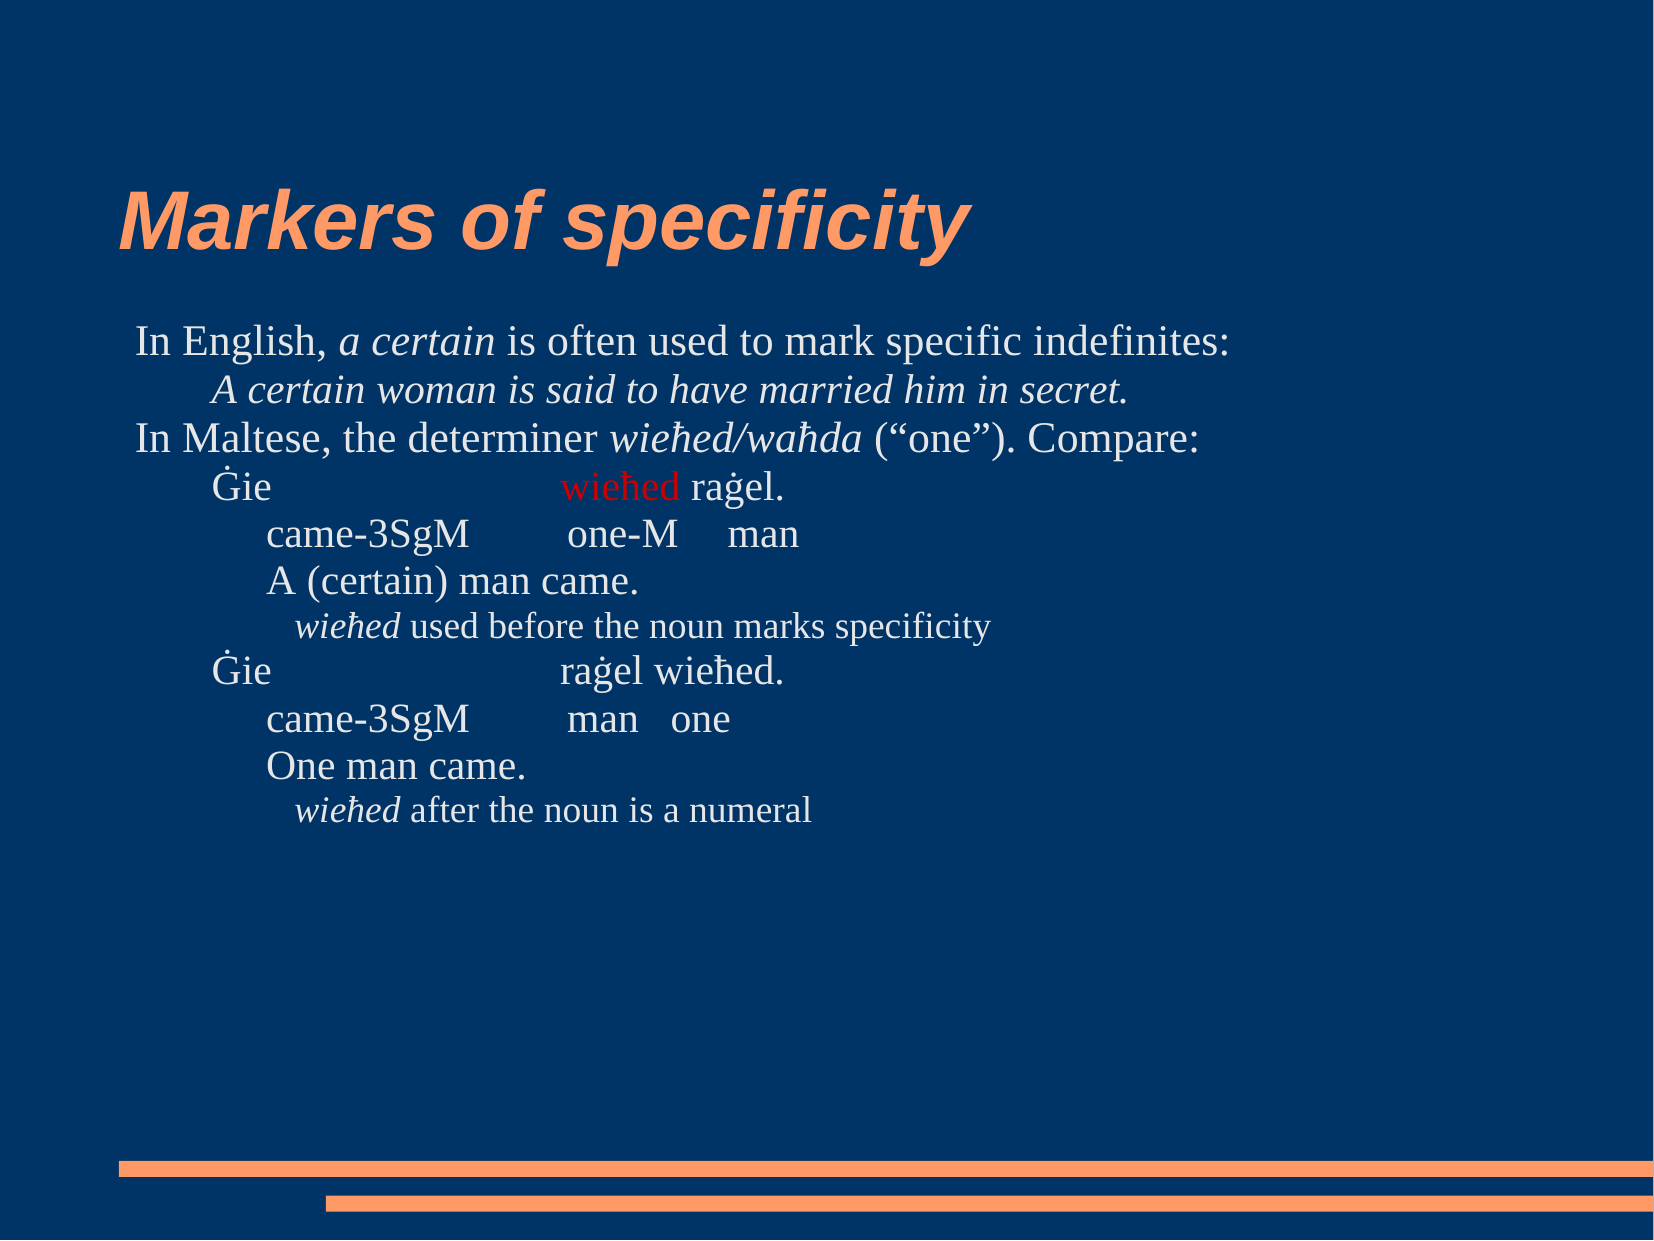

# Markers of specificity
In English, a certain is often used to mark specific indefinites:
A certain woman is said to have married him in secret.
In Maltese, the determiner wieħed/waħda (“one”). Compare:
Ġie 		wieħed raġel.
	came-3SgM	one-M	 man
	A (certain) man came.
wieħed used before the noun marks specificity
Ġie 		raġel wieħed.
	came-3SgM	man one
	One man came.
wieħed after the noun is a numeral